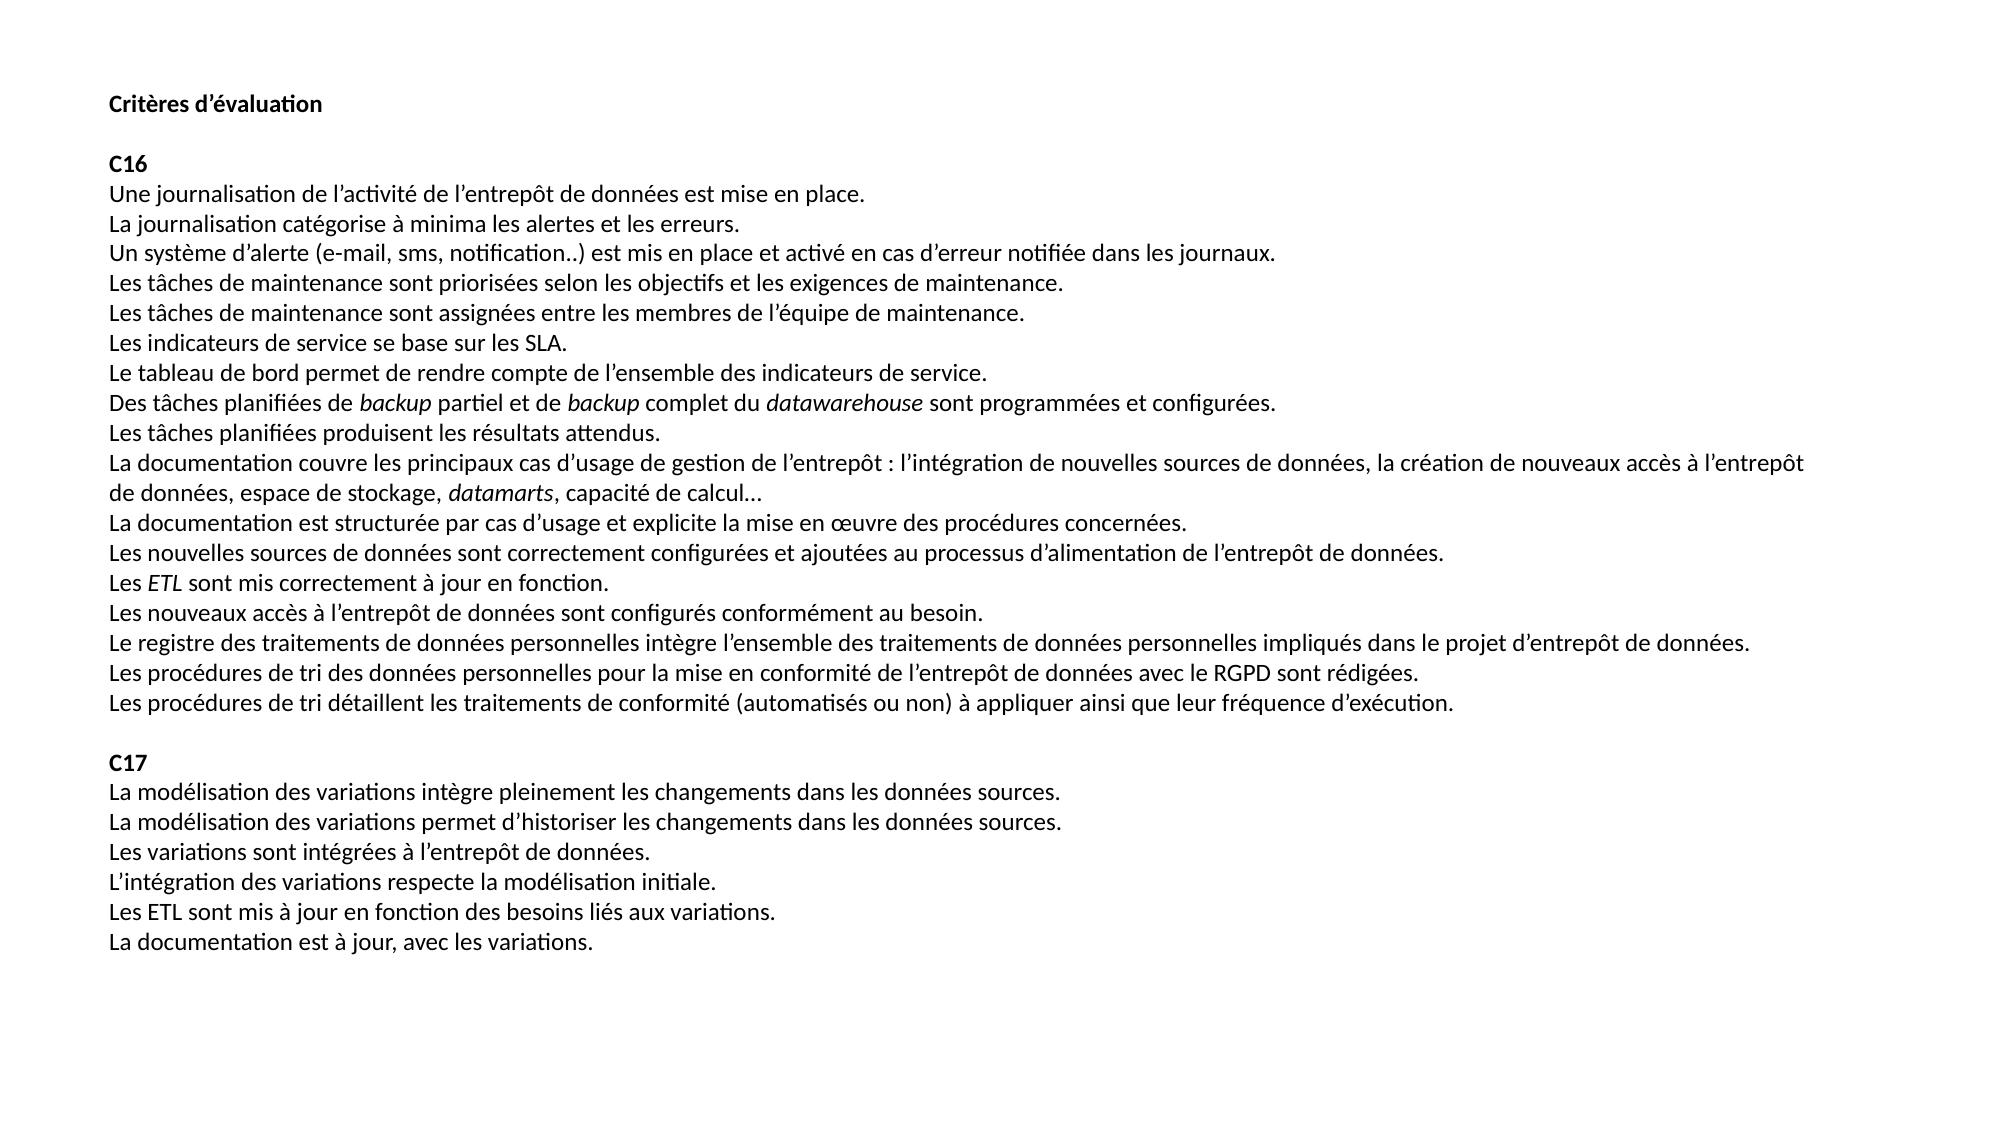

Critères d’évaluation
C16
Une journalisation de l’activité de l’entrepôt de données est mise en place.
La journalisation catégorise à minima les alertes et les erreurs.
Un système d’alerte (e-mail, sms, notification..) est mis en place et activé en cas d’erreur notifiée dans les journaux.
Les tâches de maintenance sont priorisées selon les objectifs et les exigences de maintenance.
Les tâches de maintenance sont assignées entre les membres de l’équipe de maintenance.
Les indicateurs de service se base sur les SLA.
Le tableau de bord permet de rendre compte de l’ensemble des indicateurs de service.
Des tâches planifiées de backup partiel et de backup complet du datawarehouse sont programmées et configurées.
Les tâches planifiées produisent les résultats attendus.
La documentation couvre les principaux cas d’usage de gestion de l’entrepôt : l’intégration de nouvelles sources de données, la création de nouveaux accès à l’entrepôt de données, espace de stockage, datamarts, capacité de calcul…
La documentation est structurée par cas d’usage et explicite la mise en œuvre des procédures concernées.
Les nouvelles sources de données sont correctement configurées et ajoutées au processus d’alimentation de l’entrepôt de données.
Les ETL sont mis correctement à jour en fonction.
Les nouveaux accès à l’entrepôt de données sont configurés conformément au besoin.
Le registre des traitements de données personnelles intègre l’ensemble des traitements de données personnelles impliqués dans le projet d’entrepôt de données.
Les procédures de tri des données personnelles pour la mise en conformité de l’entrepôt de données avec le RGPD sont rédigées.
Les procédures de tri détaillent les traitements de conformité (automatisés ou non) à appliquer ainsi que leur fréquence d’exécution.
C17
La modélisation des variations intègre pleinement les changements dans les données sources.
La modélisation des variations permet d’historiser les changements dans les données sources.
Les variations sont intégrées à l’entrepôt de données.
L’intégration des variations respecte la modélisation initiale.
Les ETL sont mis à jour en fonction des besoins liés aux variations.
La documentation est à jour, avec les variations.